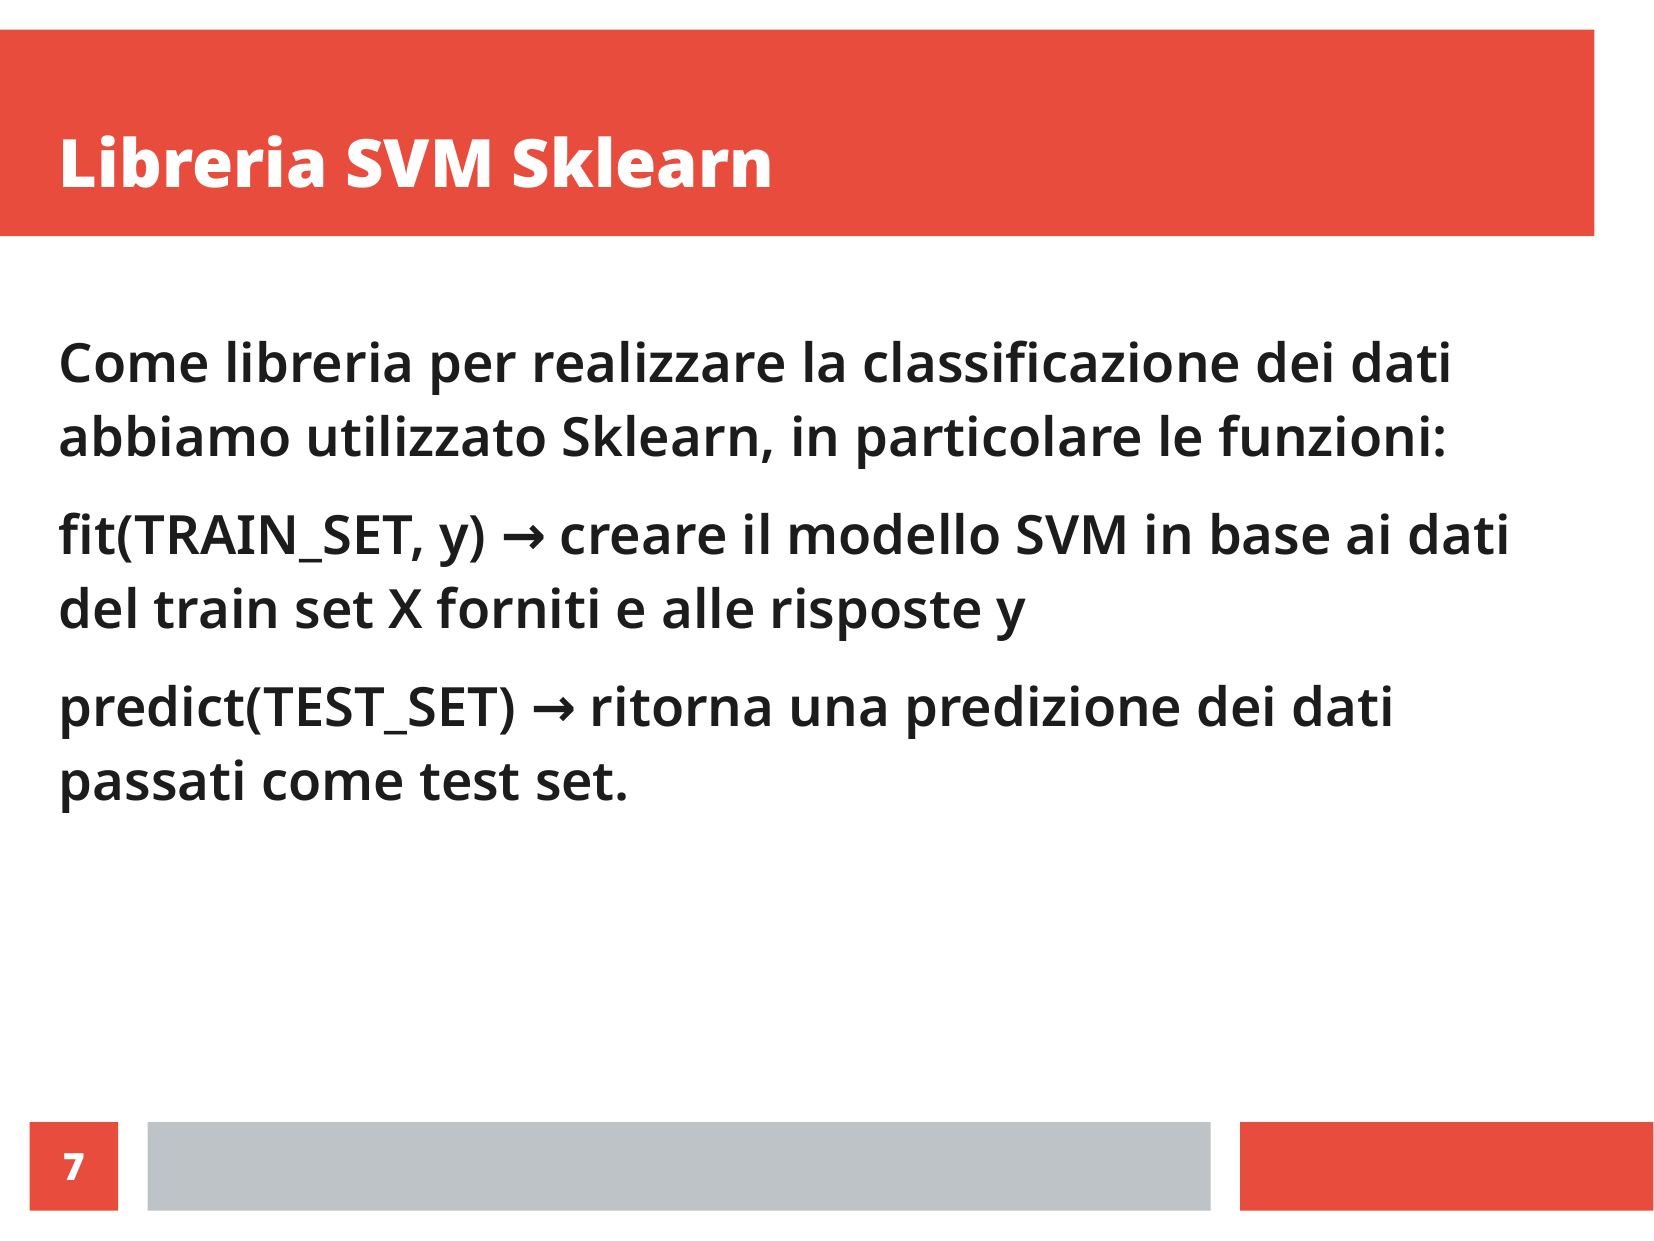

# Libreria SVM Sklearn
Come libreria per realizzare la classificazione dei dati abbiamo utilizzato Sklearn, in particolare le funzioni:
fit(TRAIN_SET, y) → creare il modello SVM in base ai dati del train set X forniti e alle risposte y
predict(TEST_SET) → ritorna una predizione dei dati passati come test set.
7